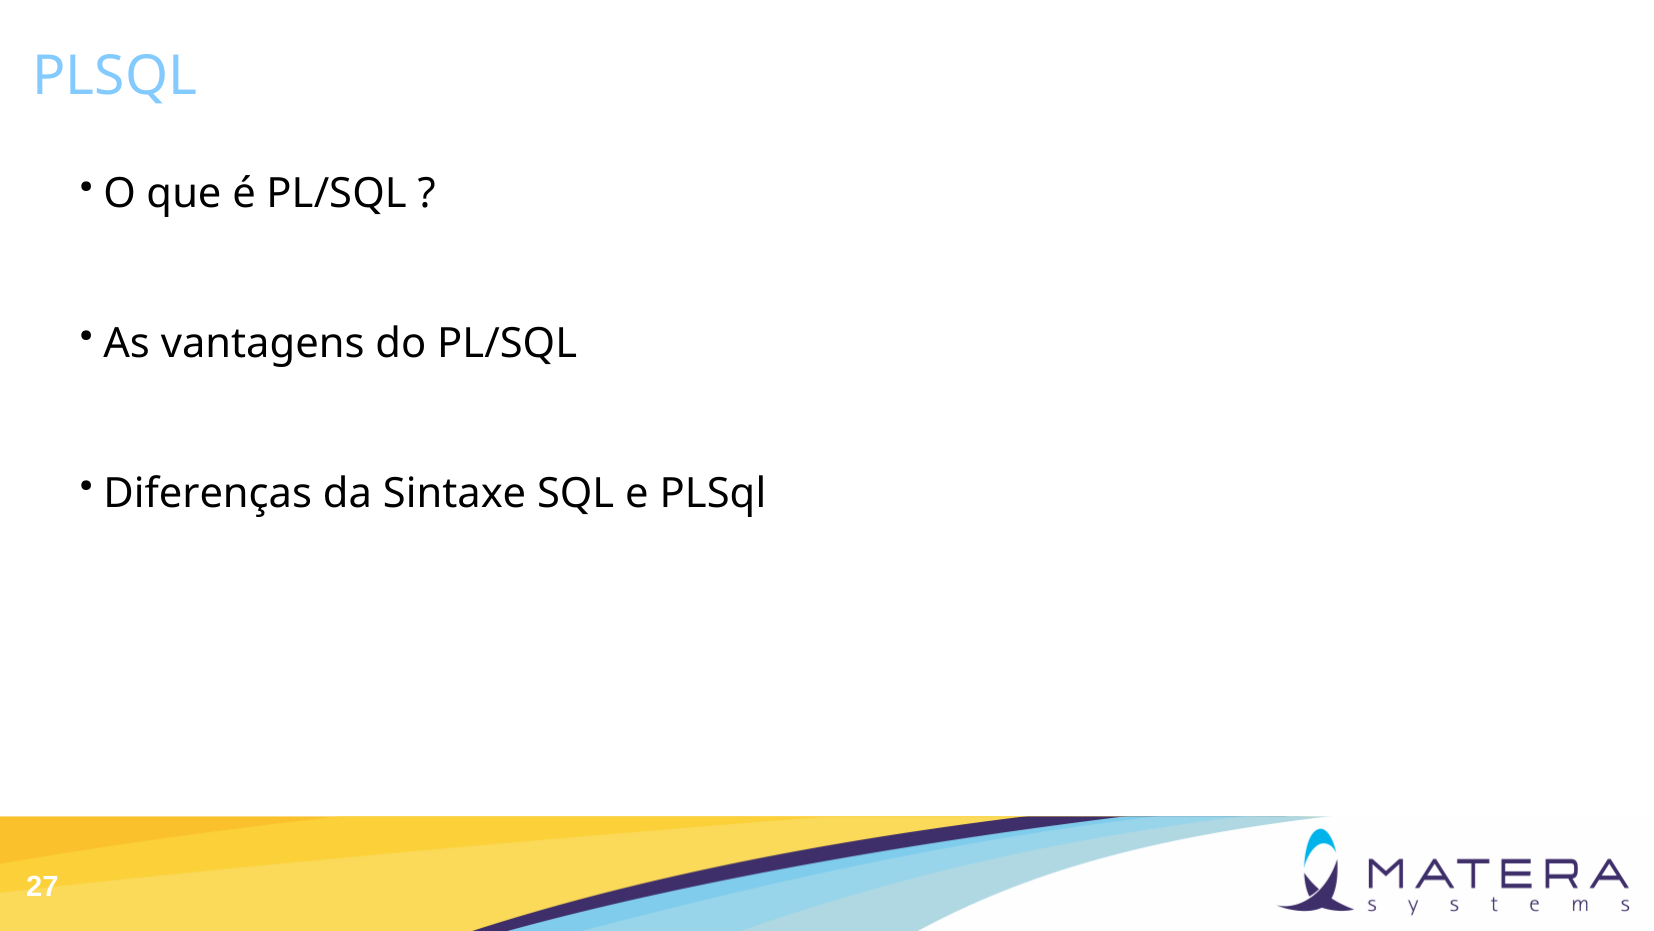

# PLSQL
O que é PL/SQL ?
As vantagens do PL/SQL
Diferenças da Sintaxe SQL e PLSql